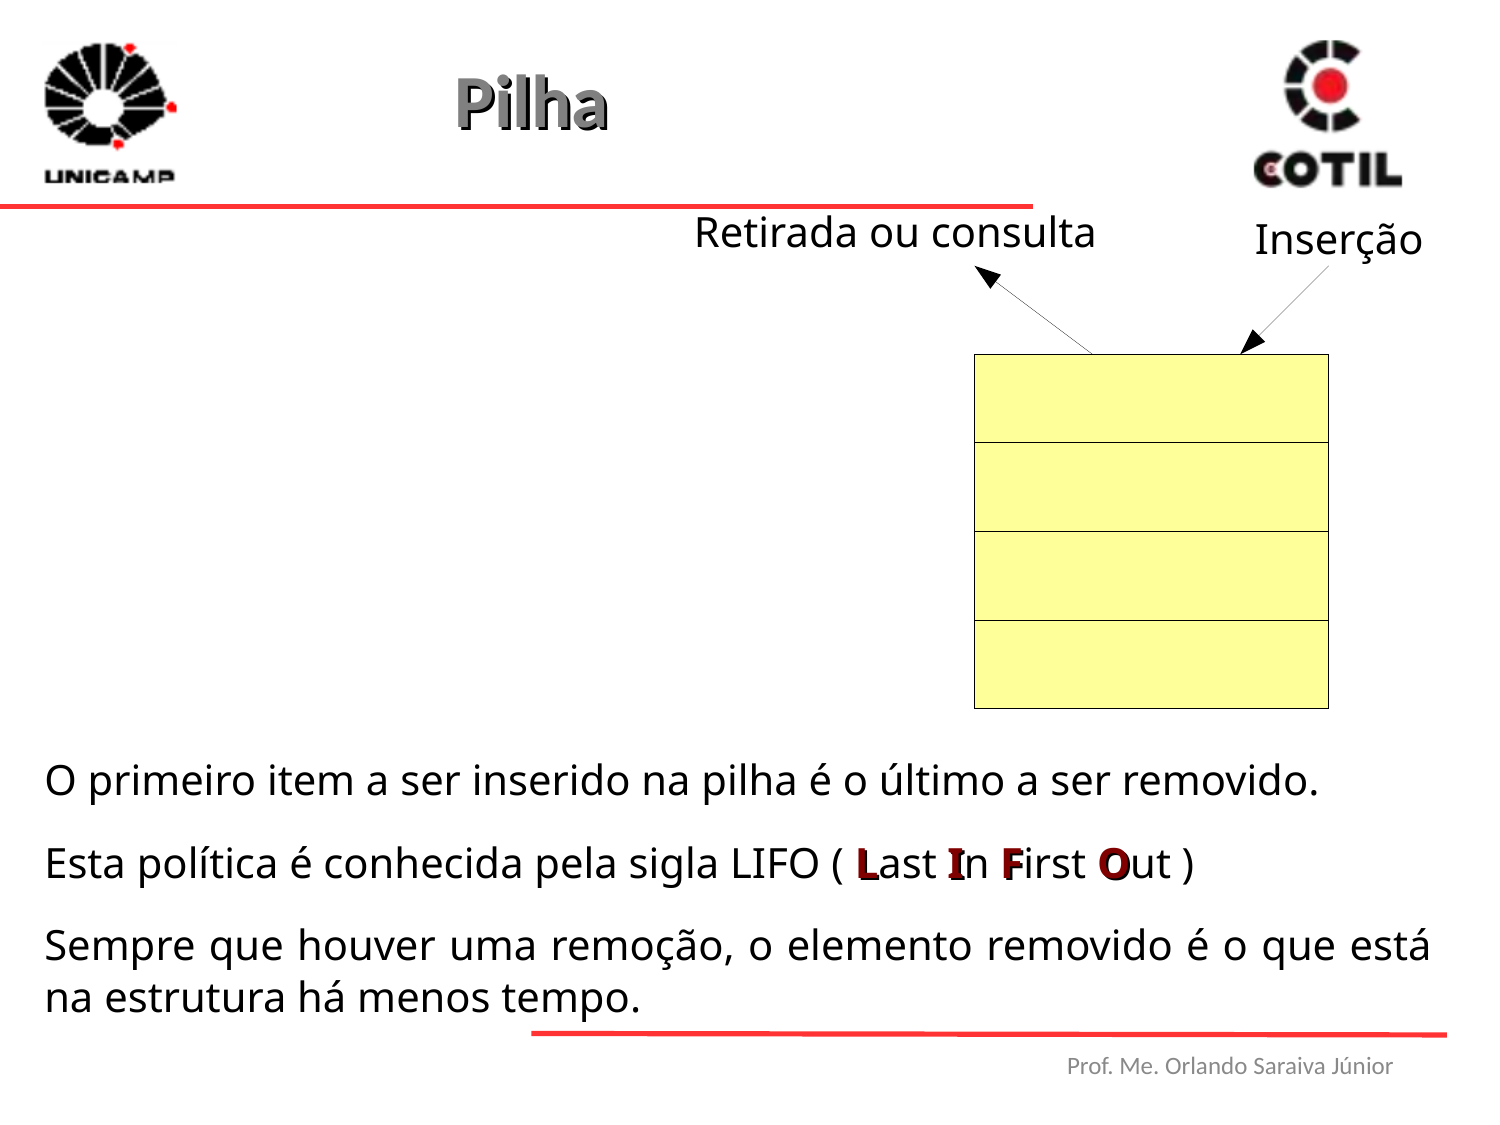

# Pilha
Retirada ou consulta
Inserção
O primeiro item a ser inserido na pilha é o último a ser removido.
Esta política é conhecida pela sigla LIFO ( Last In First Out )
Sempre que houver uma remoção, o elemento removido é o que está na estrutura há menos tempo.